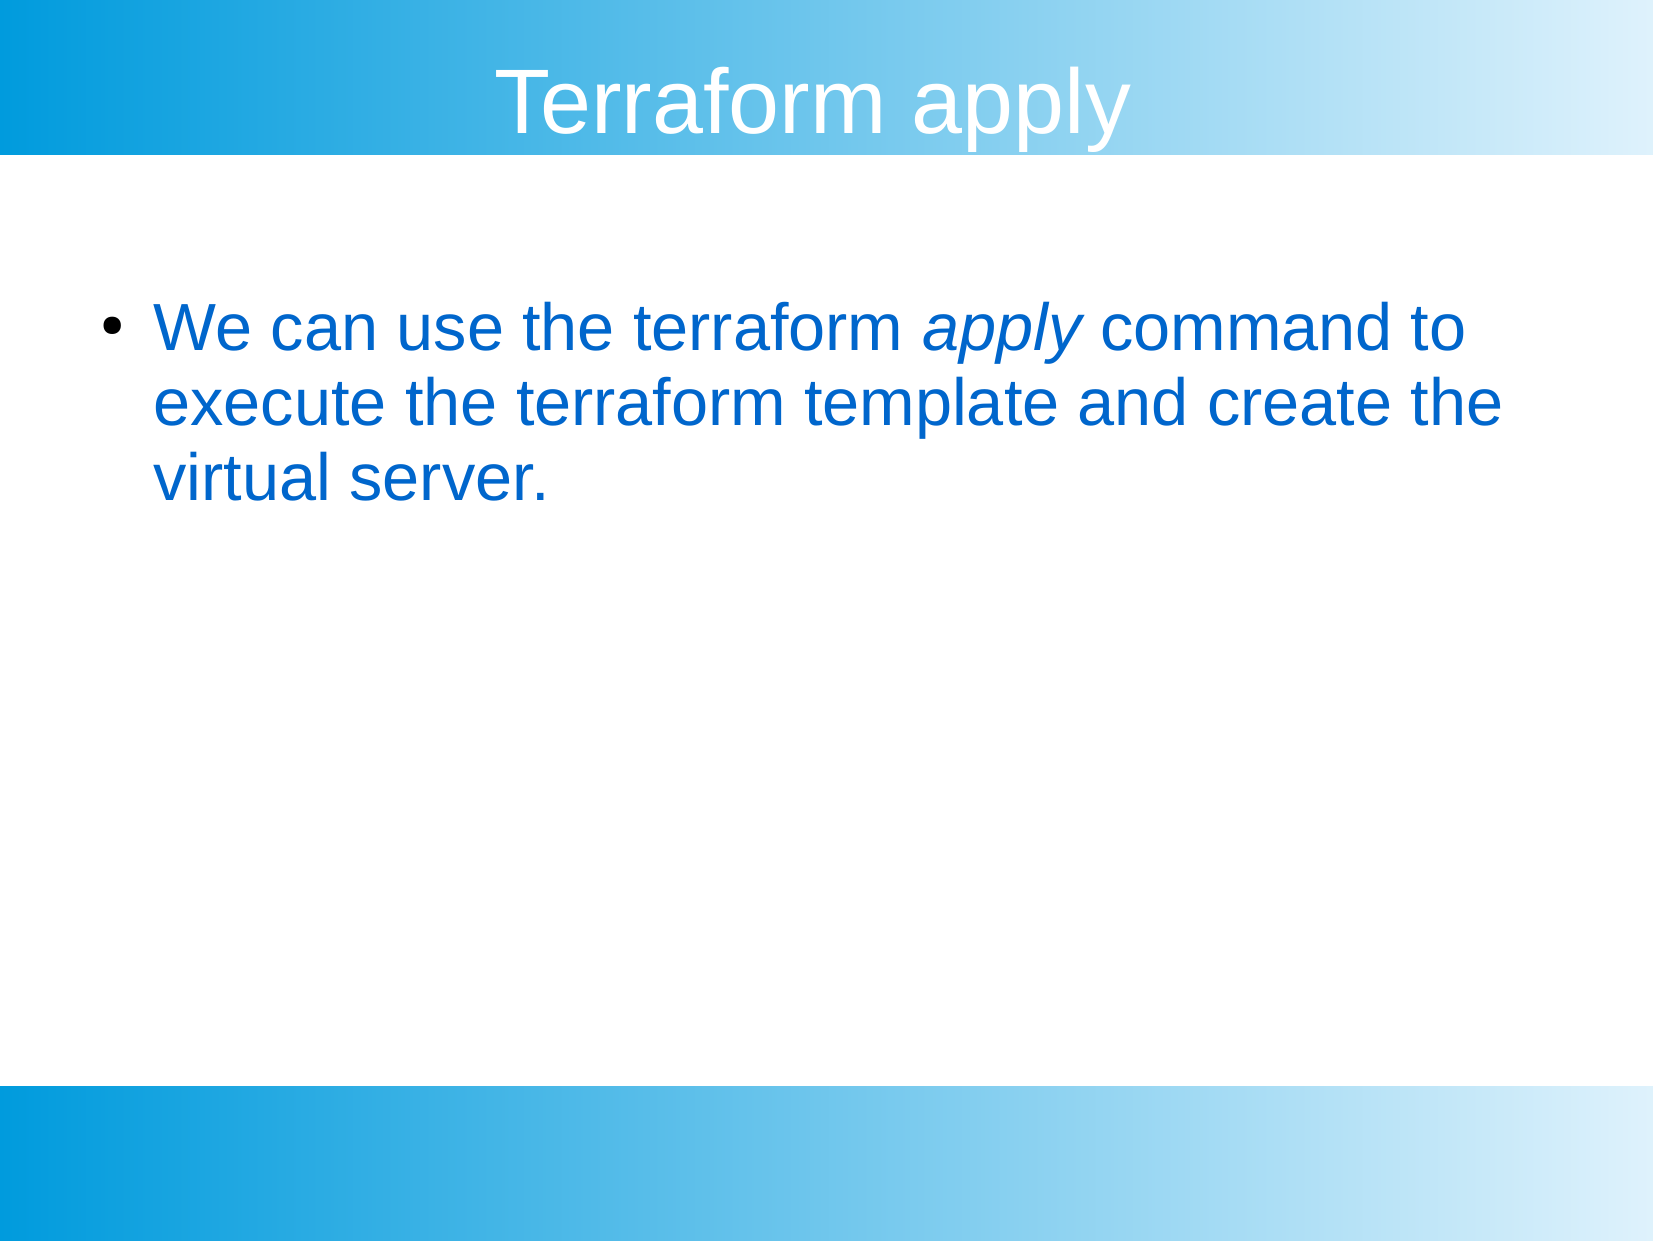

# Terraform apply
We can use the terraform apply command to execute the terraform template and create the virtual server.